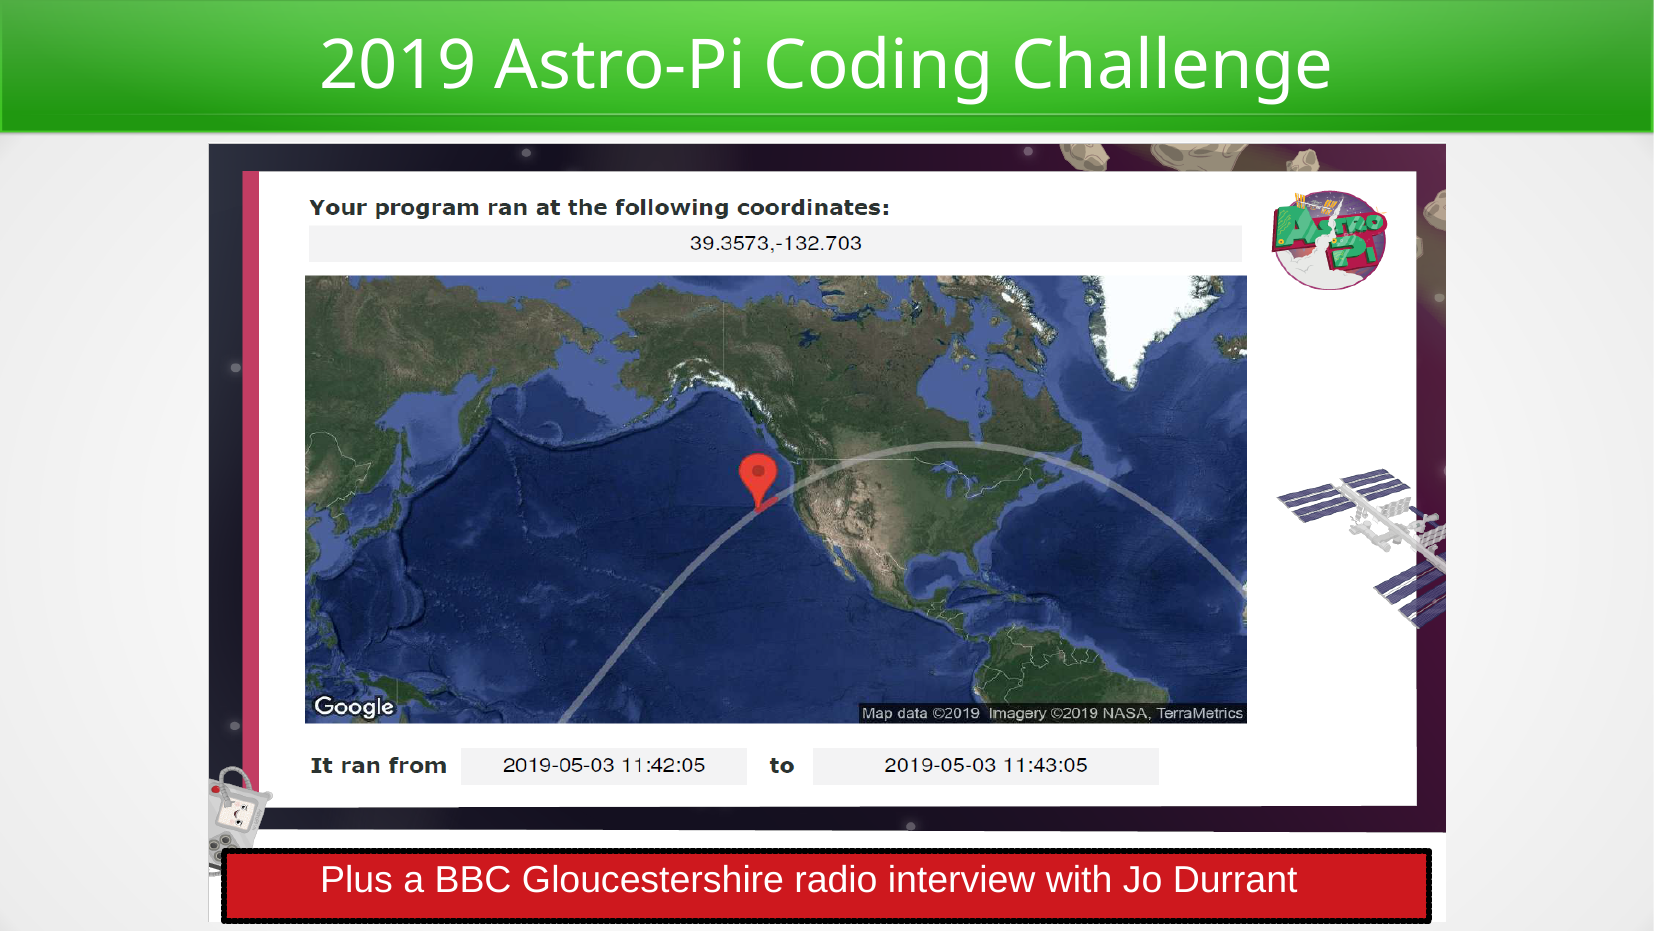

# 2019 Astro-Pi Coding Challenge
Plus a BBC Gloucestershire radio interview with Jo Durrant